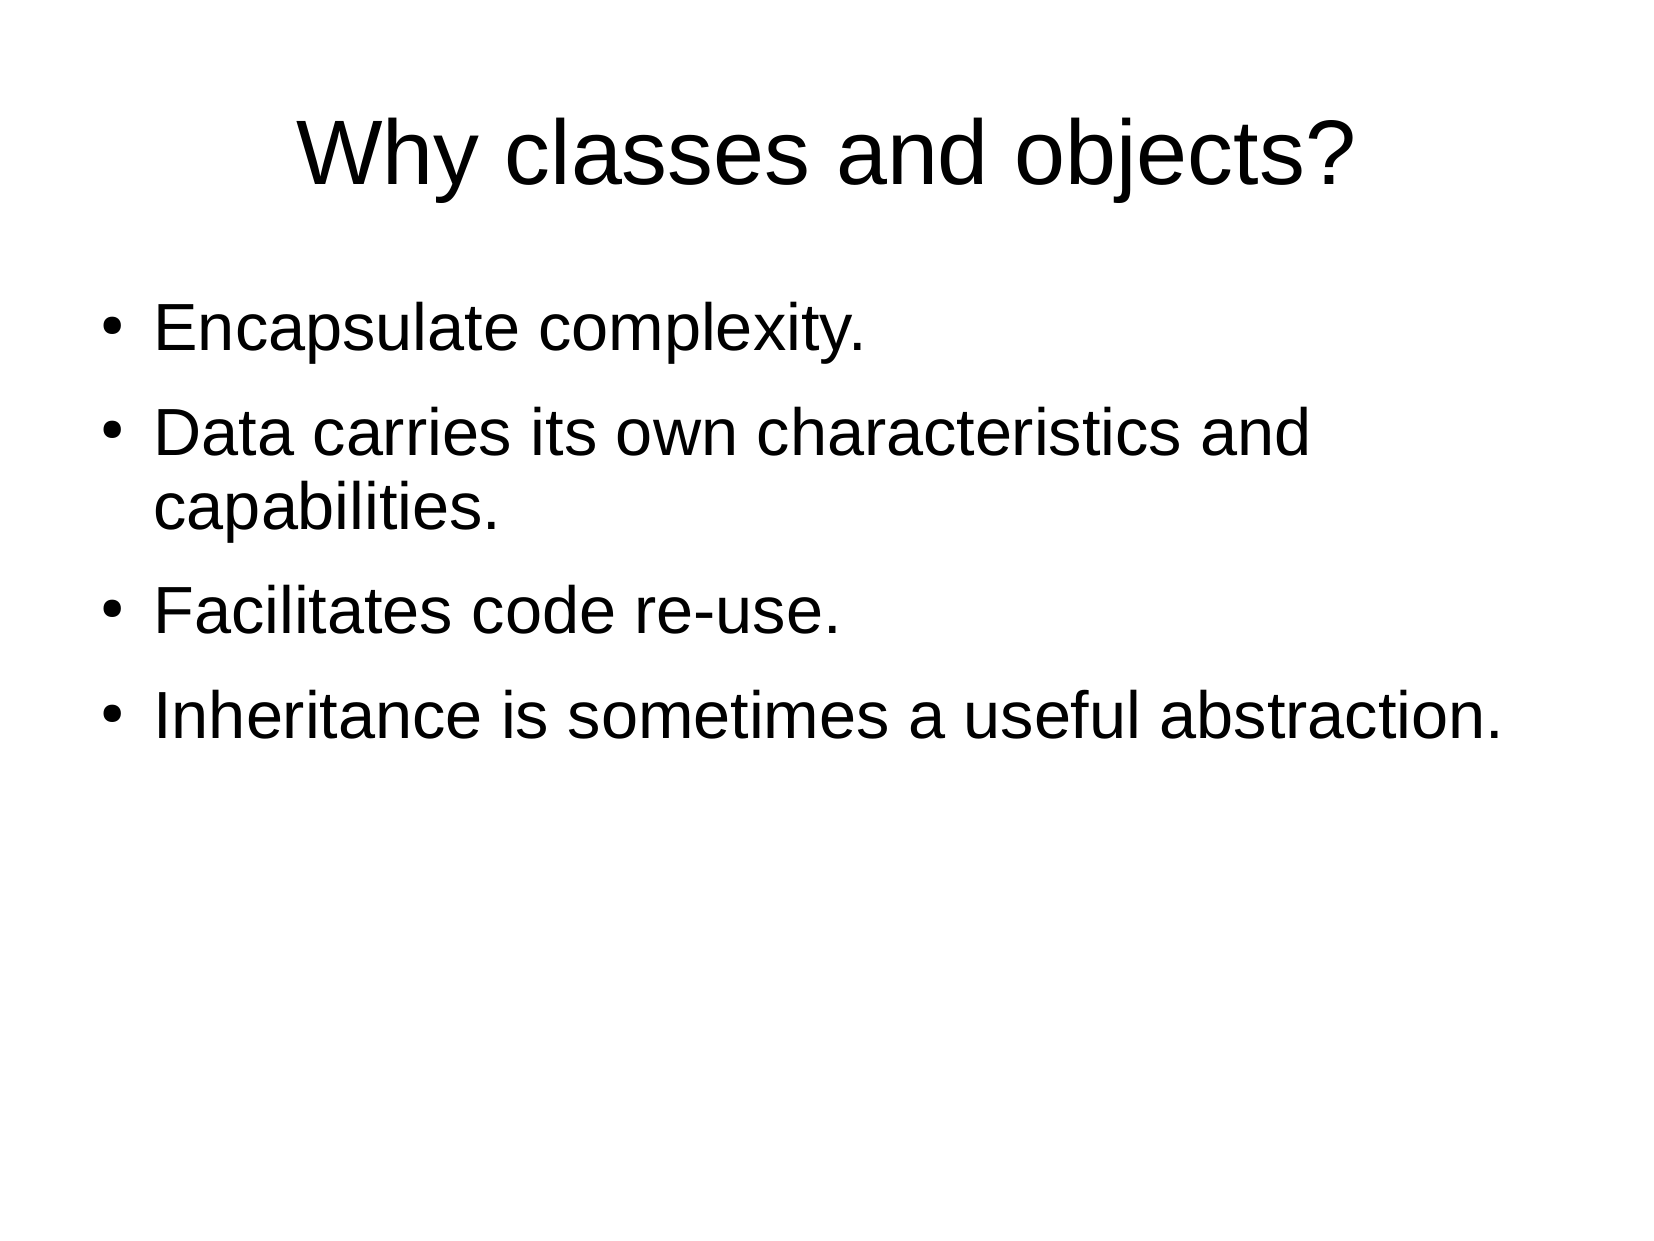

# Why classes and objects?
Encapsulate complexity.
Data carries its own characteristics and capabilities.
Facilitates code re-use.
Inheritance is sometimes a useful abstraction.